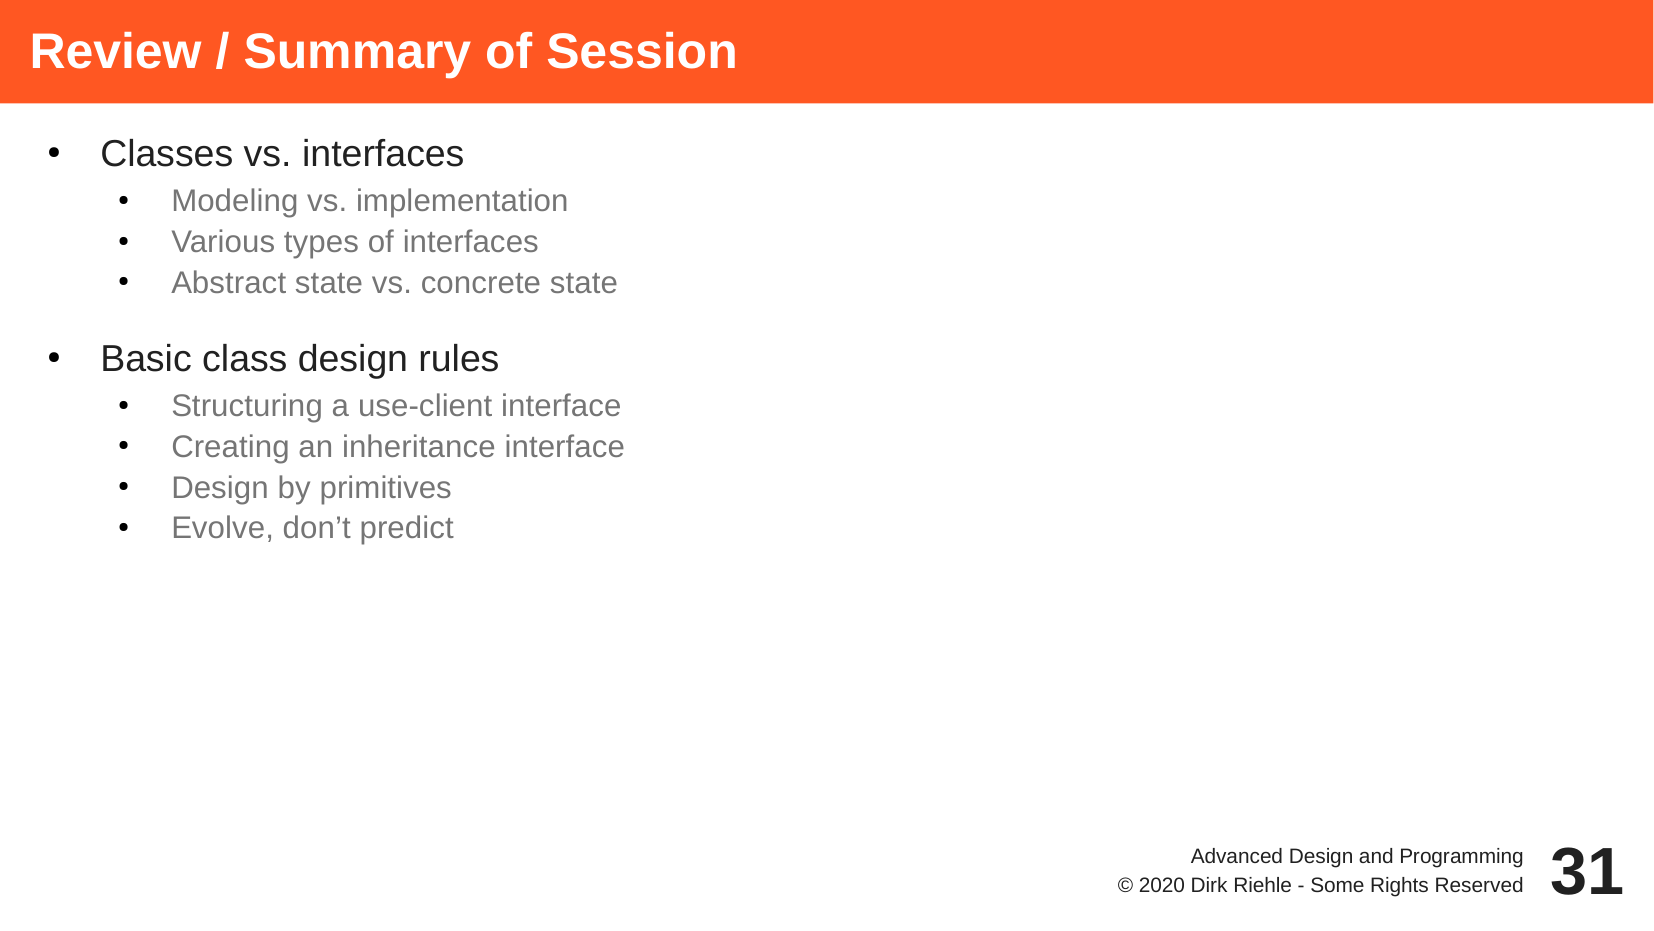

# Review / Summary of Session
Classes vs. interfaces
Modeling vs. implementation
Various types of interfaces
Abstract state vs. concrete state
Basic class design rules
Structuring a use-client interface
Creating an inheritance interface
Design by primitives
Evolve, don’t predict
Advanced Design and Programming
31
© 2020 Dirk Riehle - Some Rights Reserved